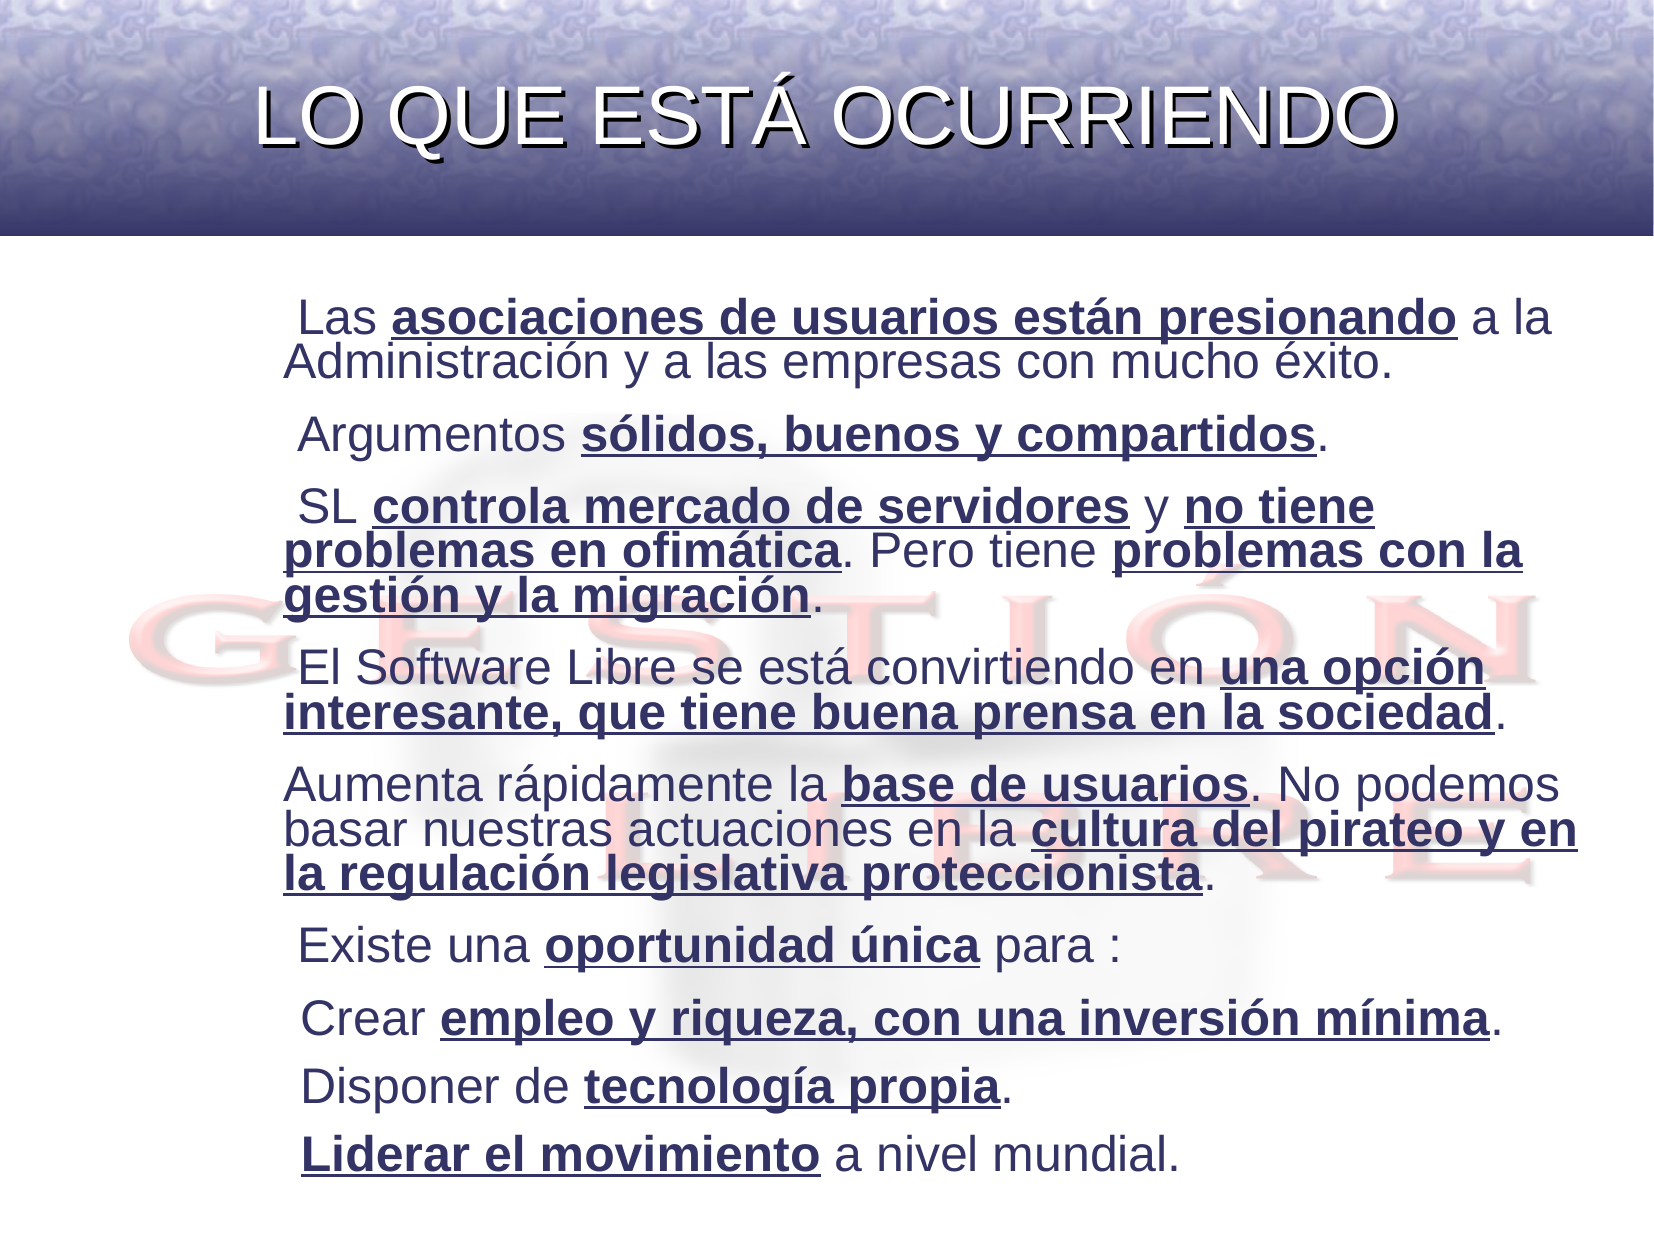

# LO QUE ESTÁ OCURRIENDO
 Las asociaciones de usuarios están presionando a la Administración y a las empresas con mucho éxito.
 Argumentos sólidos, buenos y compartidos.
 SL controla mercado de servidores y no tiene problemas en ofimática. Pero tiene problemas con la gestión y la migración.
 El Software Libre se está convirtiendo en una opción interesante, que tiene buena prensa en la sociedad.
Aumenta rápidamente la base de usuarios. No podemos basar nuestras actuaciones en la cultura del pirateo y en la regulación legislativa proteccionista.
 Existe una oportunidad única para :
Crear empleo y riqueza, con una inversión mínima.
Disponer de tecnología propia.
Liderar el movimiento a nivel mundial.